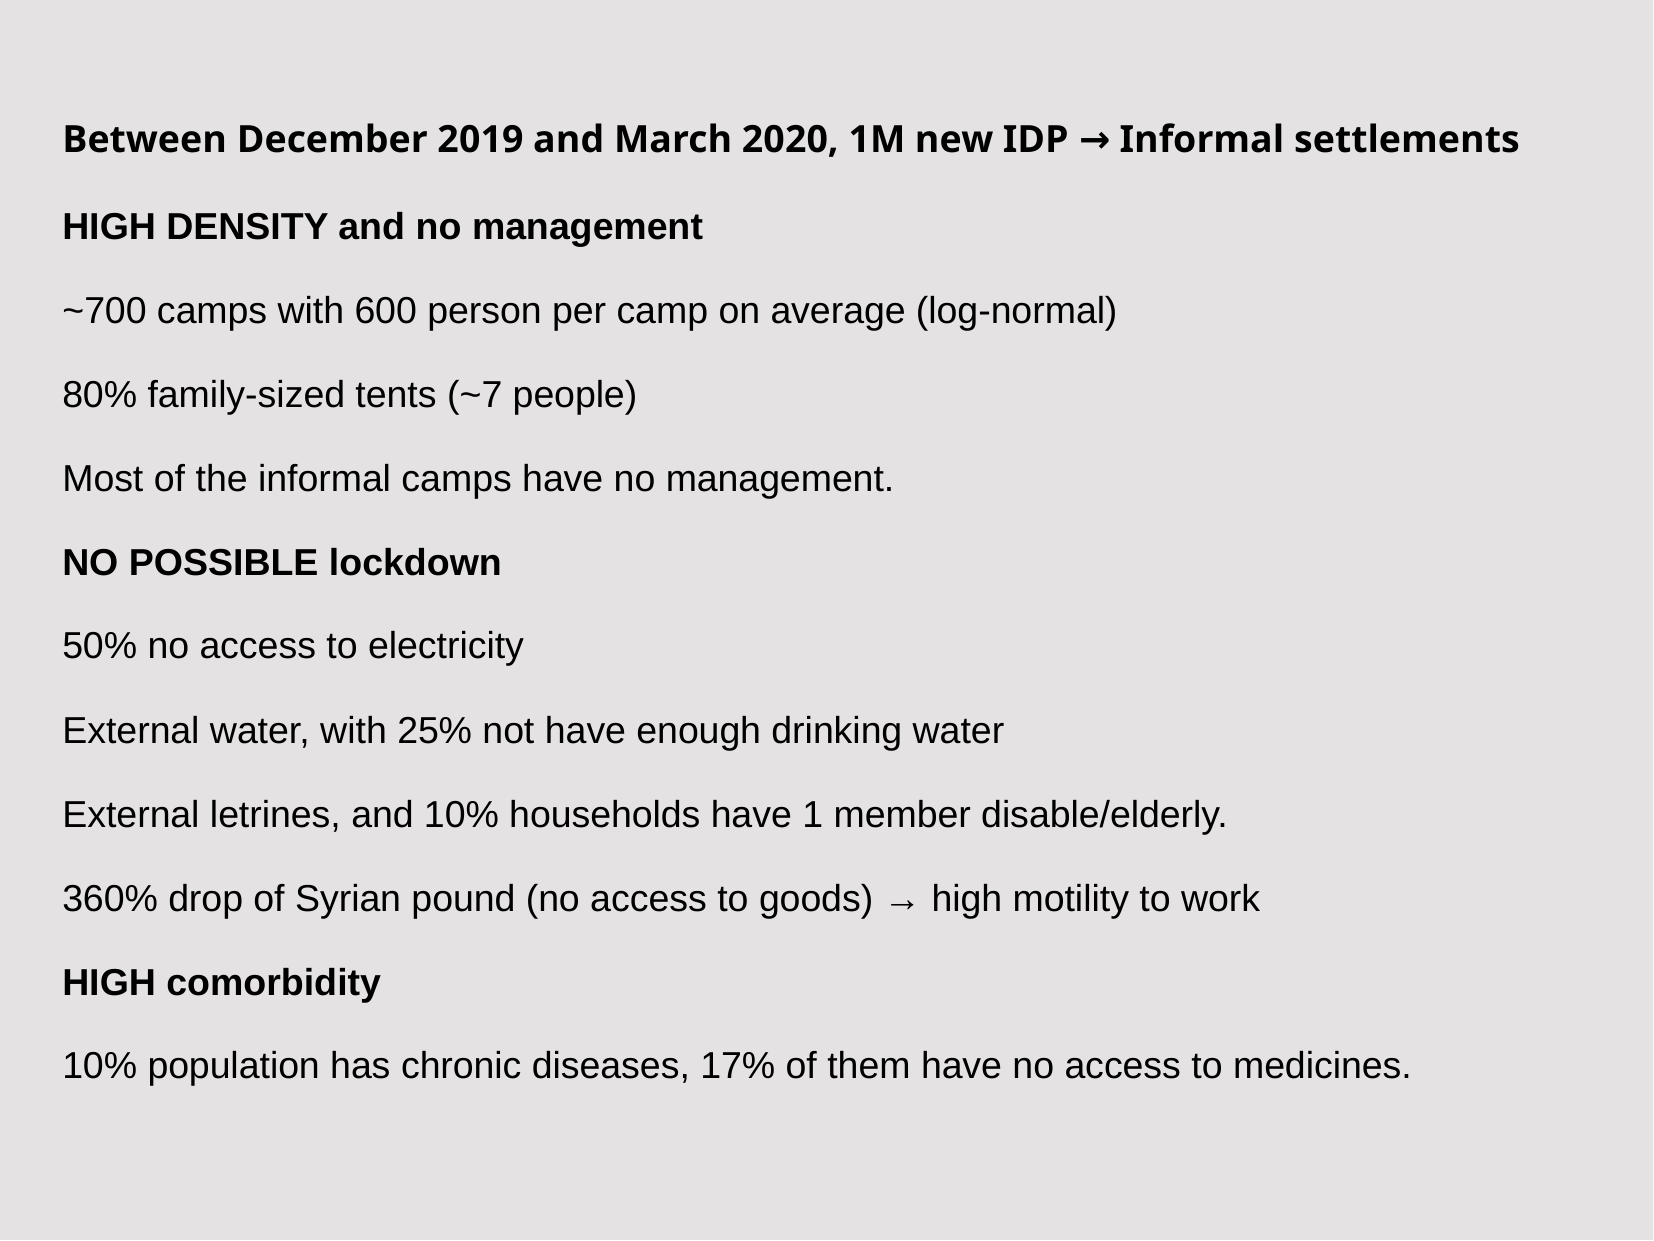

Between December 2019 and March 2020, 1M new IDP → Informal settlements
HIGH DENSITY and no management
~700 camps with 600 person per camp on average (log-normal)
80% family-sized tents (~7 people)
Most of the informal camps have no management.
NO POSSIBLE lockdown
50% no access to electricity
External water, with 25% not have enough drinking water
External letrines, and 10% households have 1 member disable/elderly.
360% drop of Syrian pound (no access to goods) → high motility to work
HIGH comorbidity
10% population has chronic diseases, 17% of them have no access to medicines.